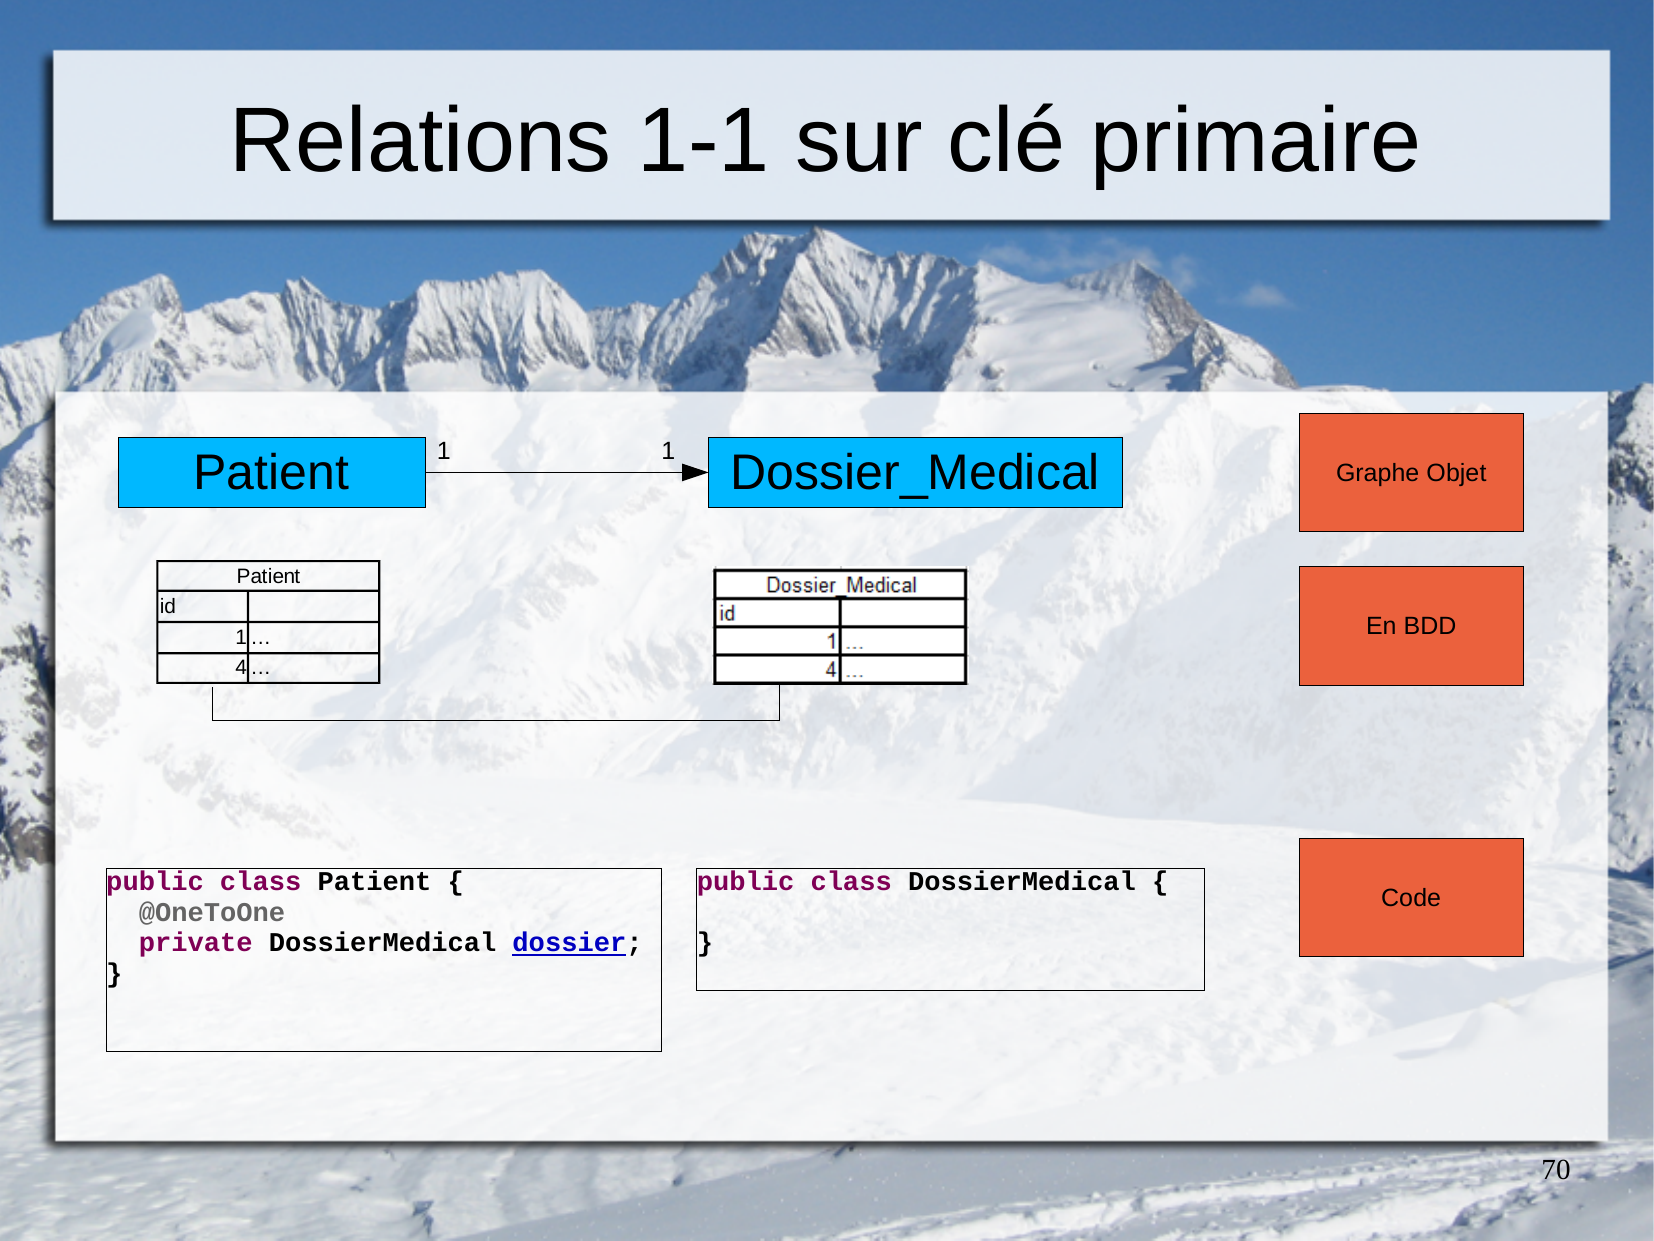

# Relations 1-1 sur clé primaire
Graphe Objet
Patient
1
1
Dossier_Medical
En BDD
Code
public class Patient {
 @OneToOne
 private DossierMedical dossier;
}
public class DossierMedical {
}
70